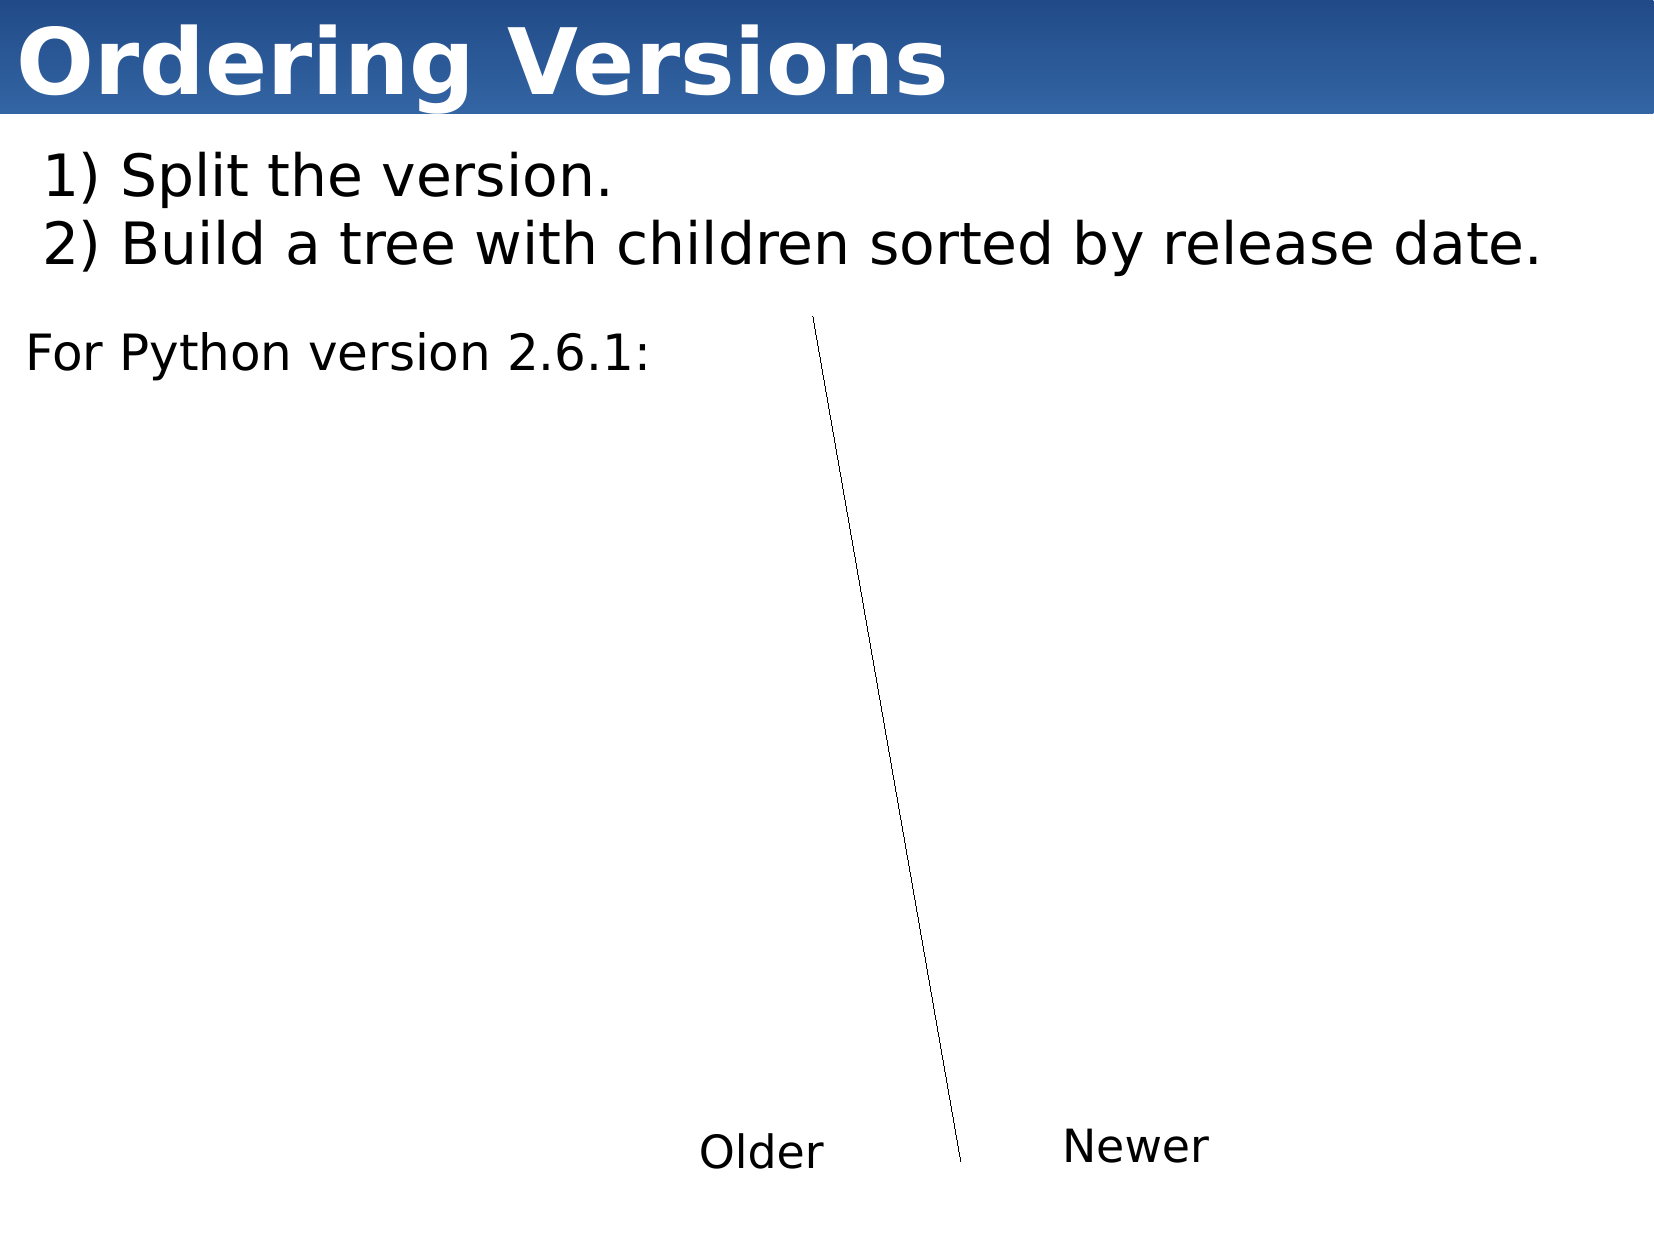

Ordering Versions
1) Split the version.
2) Build a tree with children sorted by release date.
For Python version 2.6.1:
Newer
Older